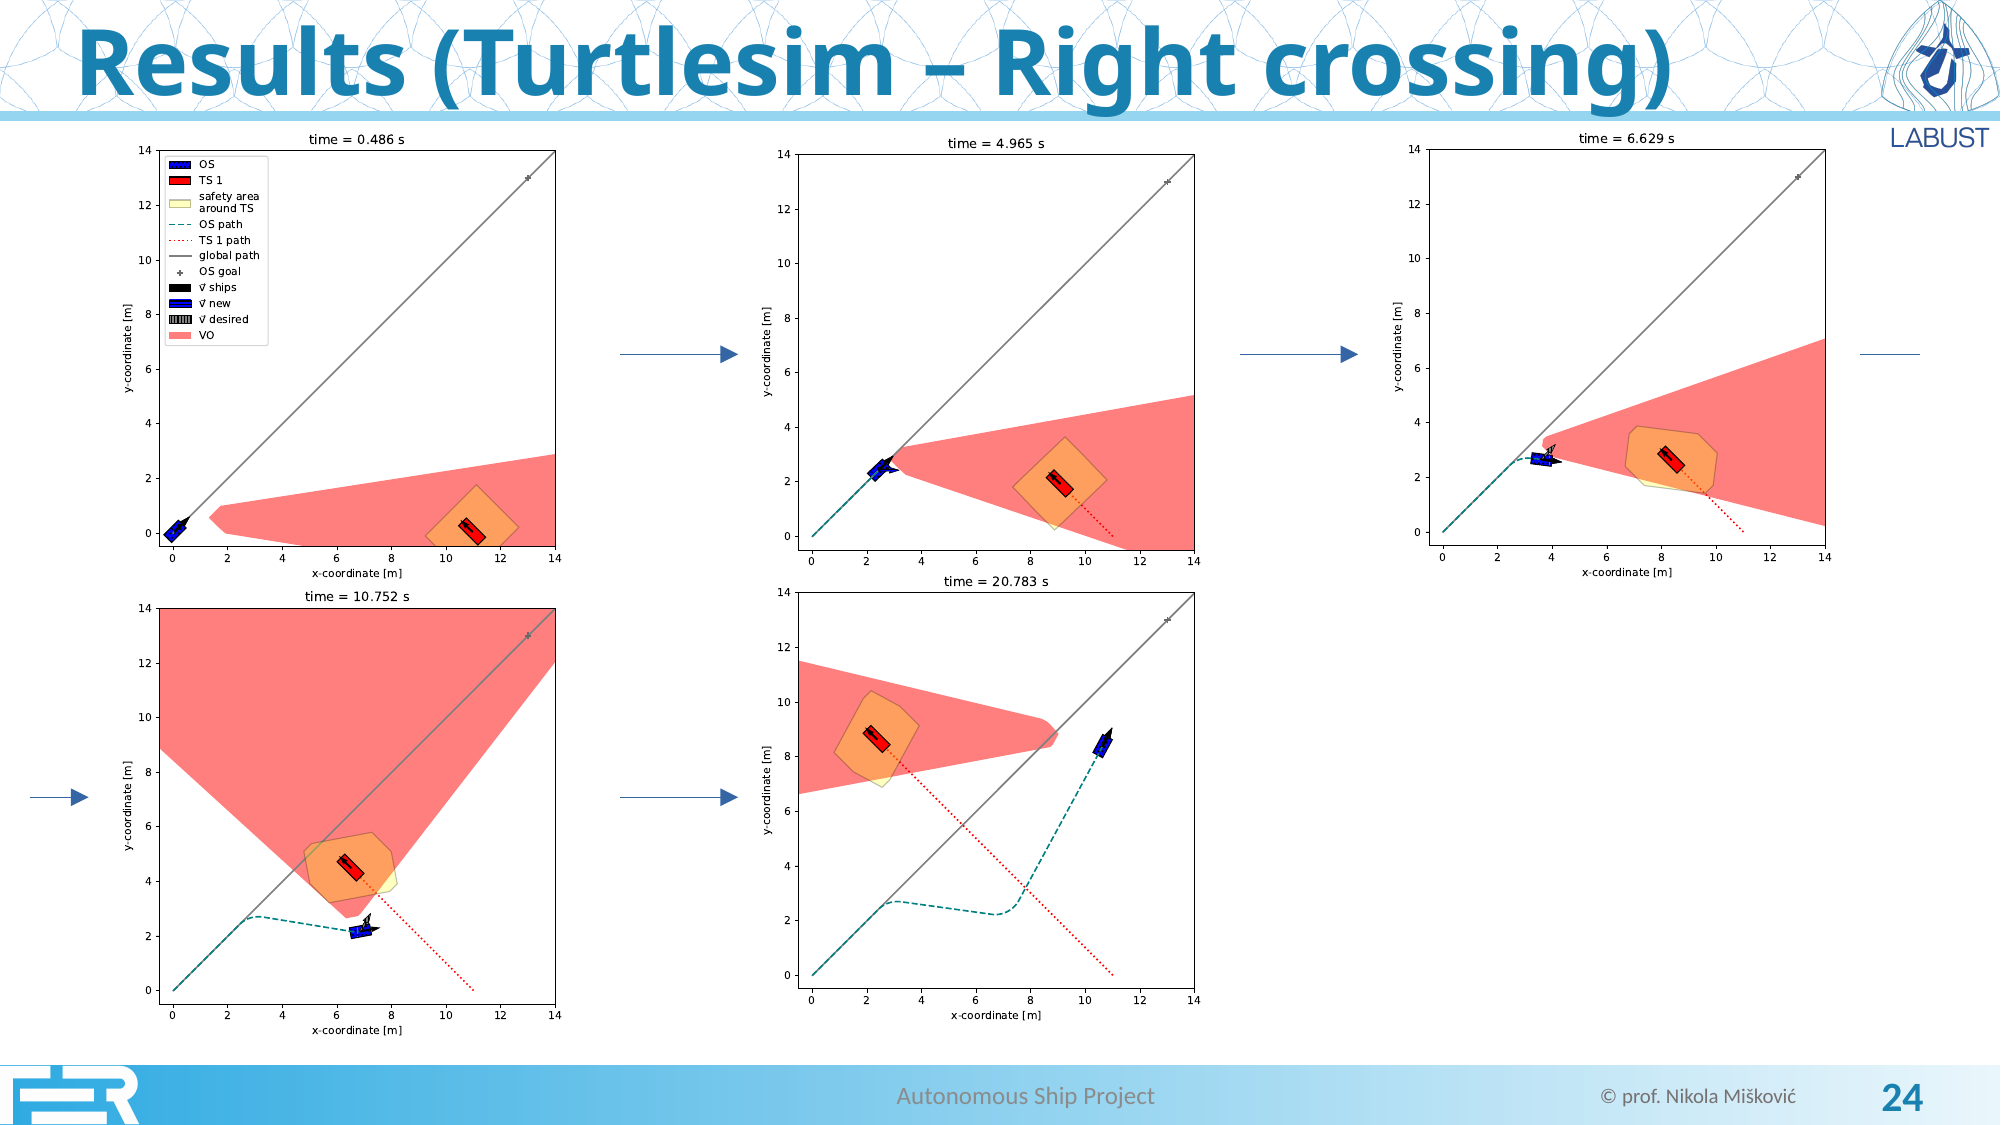

# Results (Turtlesim – Right crossing)
Guidance and Control of Marine Vehicles
24